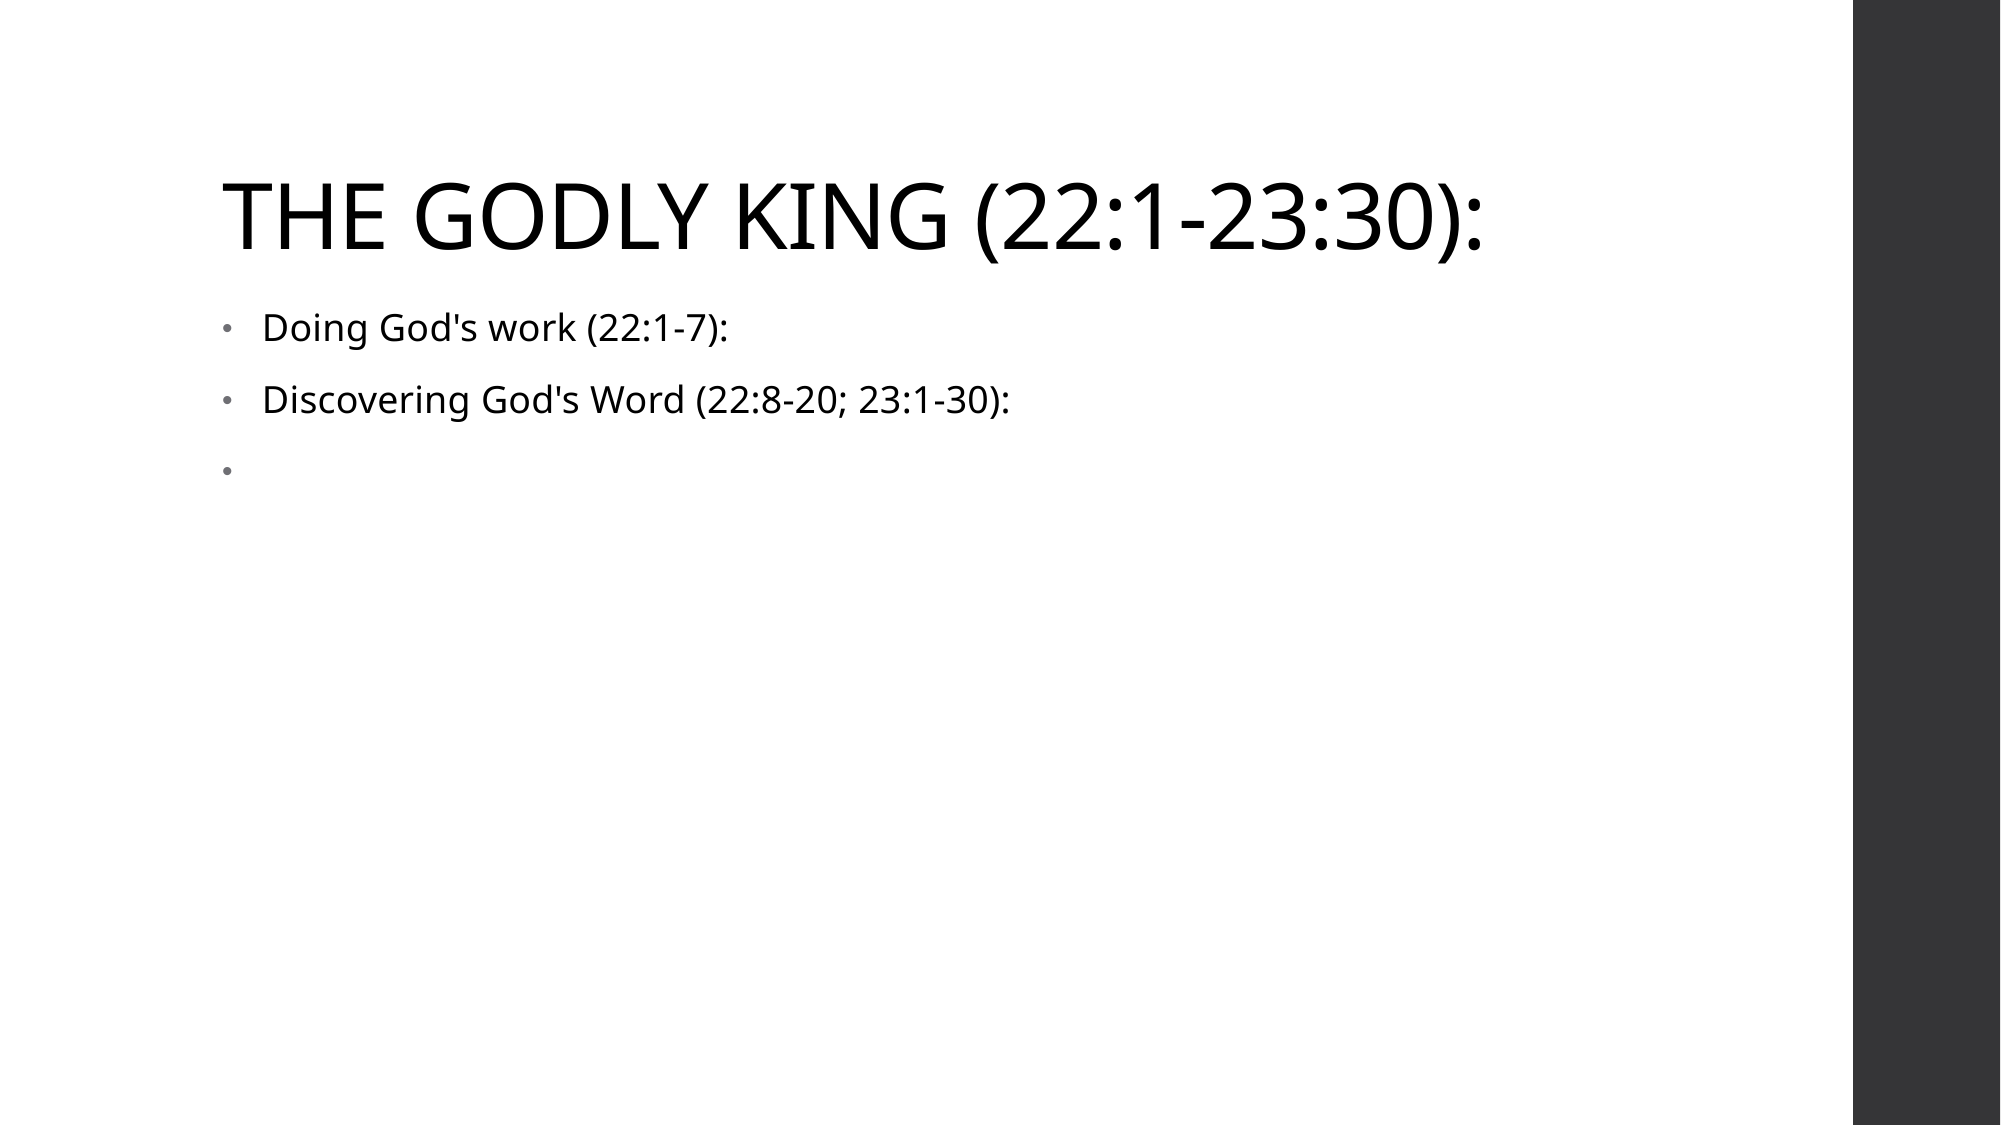

# THE GODLY KING (22:1-23:30):
 Doing God's work (22:1-7):
 Discovering God's Word (22:8-20; 23:1-30):